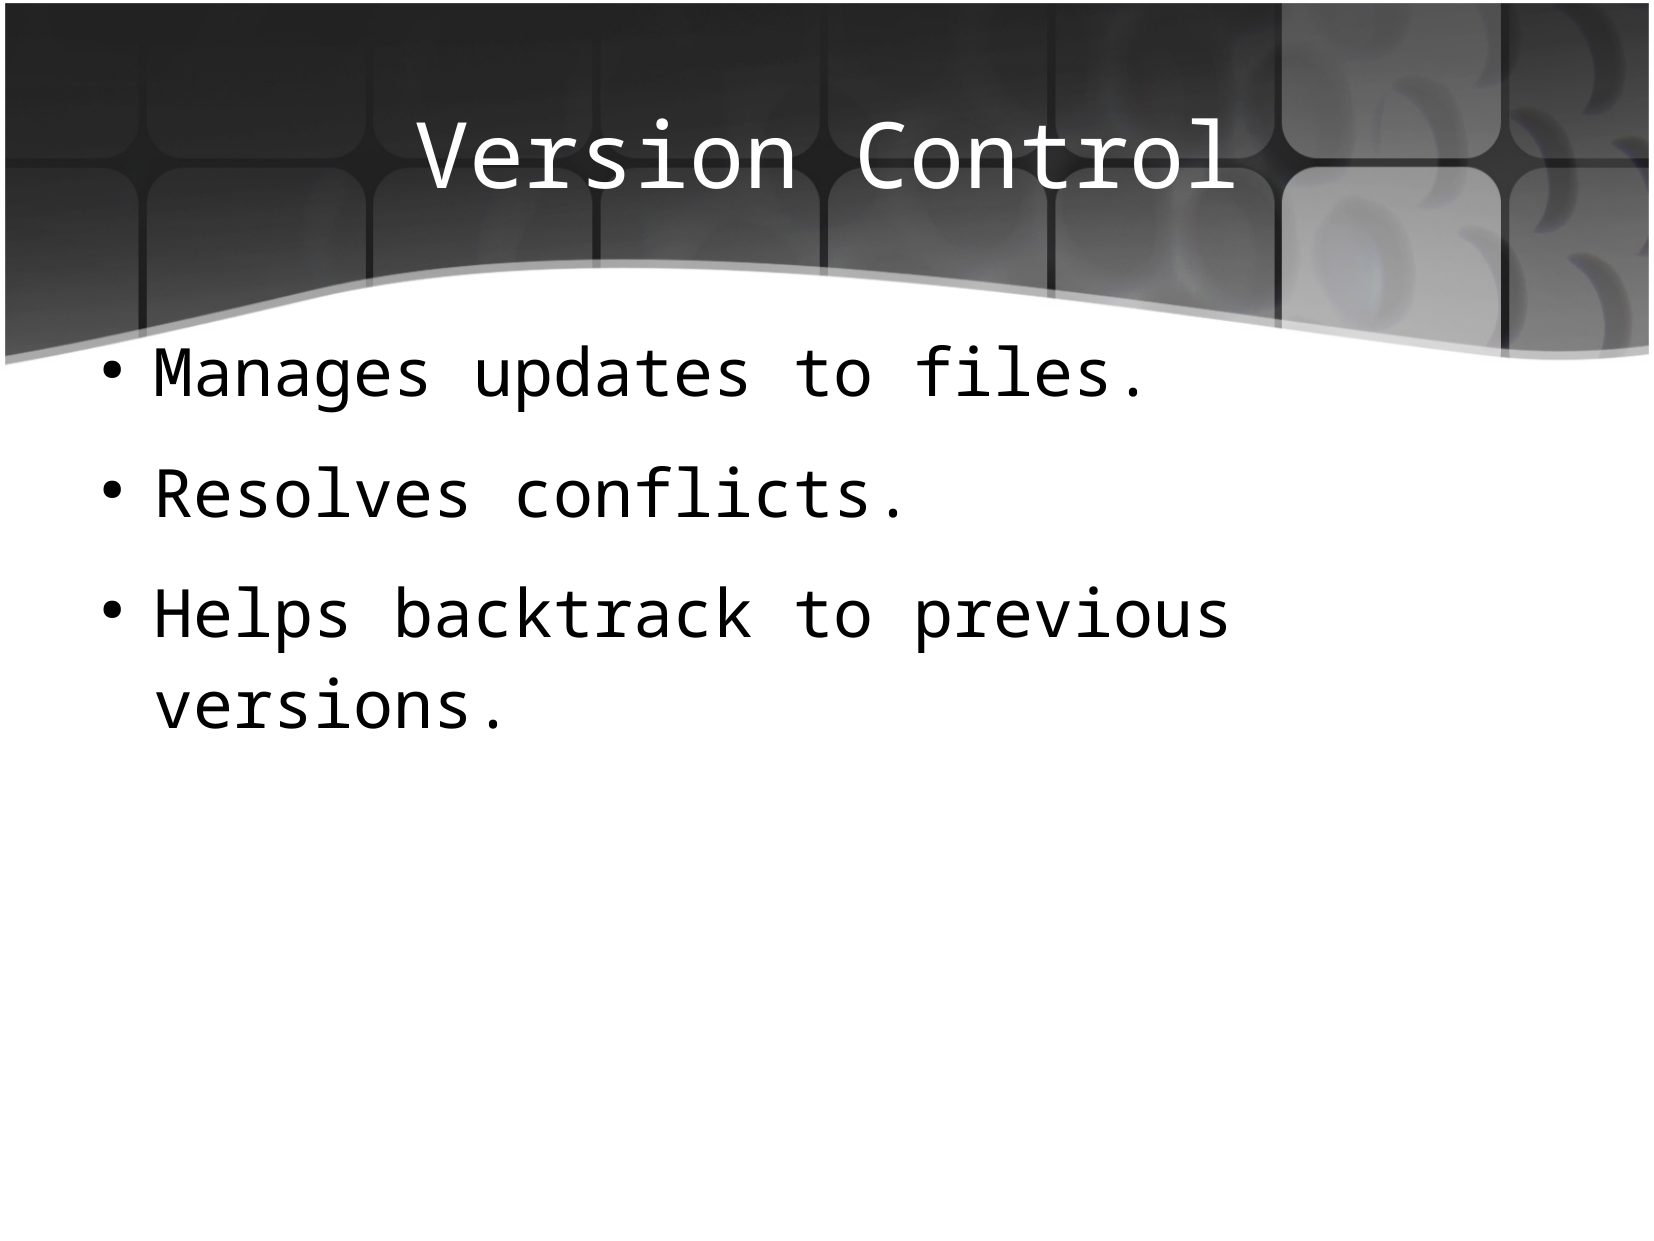

# Version Control
Manages updates to files.
Resolves conflicts.
Helps backtrack to previous versions.